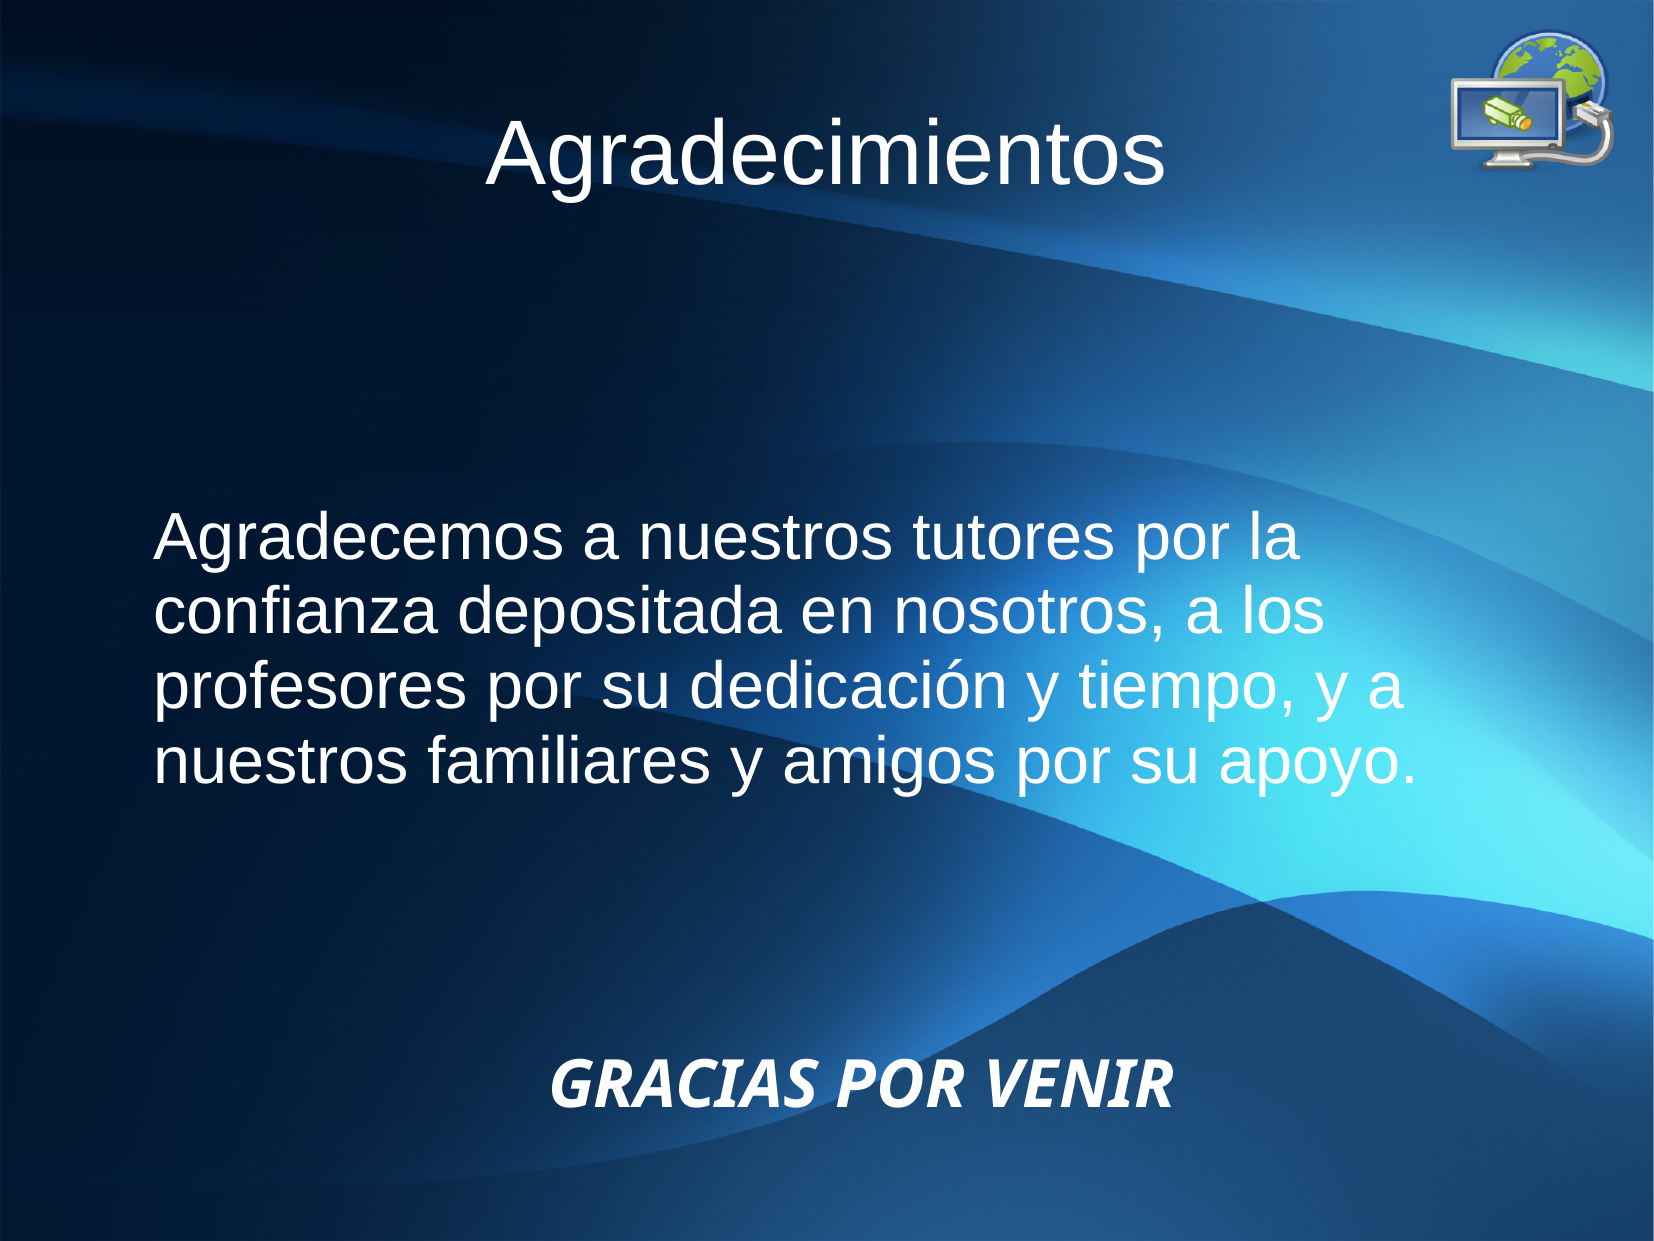

# Agradecimientos
Agradecemos a nuestros tutores por la confianza depositada en nosotros, a los profesores por su dedicación y tiempo, y a nuestros familiares y amigos por su apoyo.
GRACIAS POR VENIR